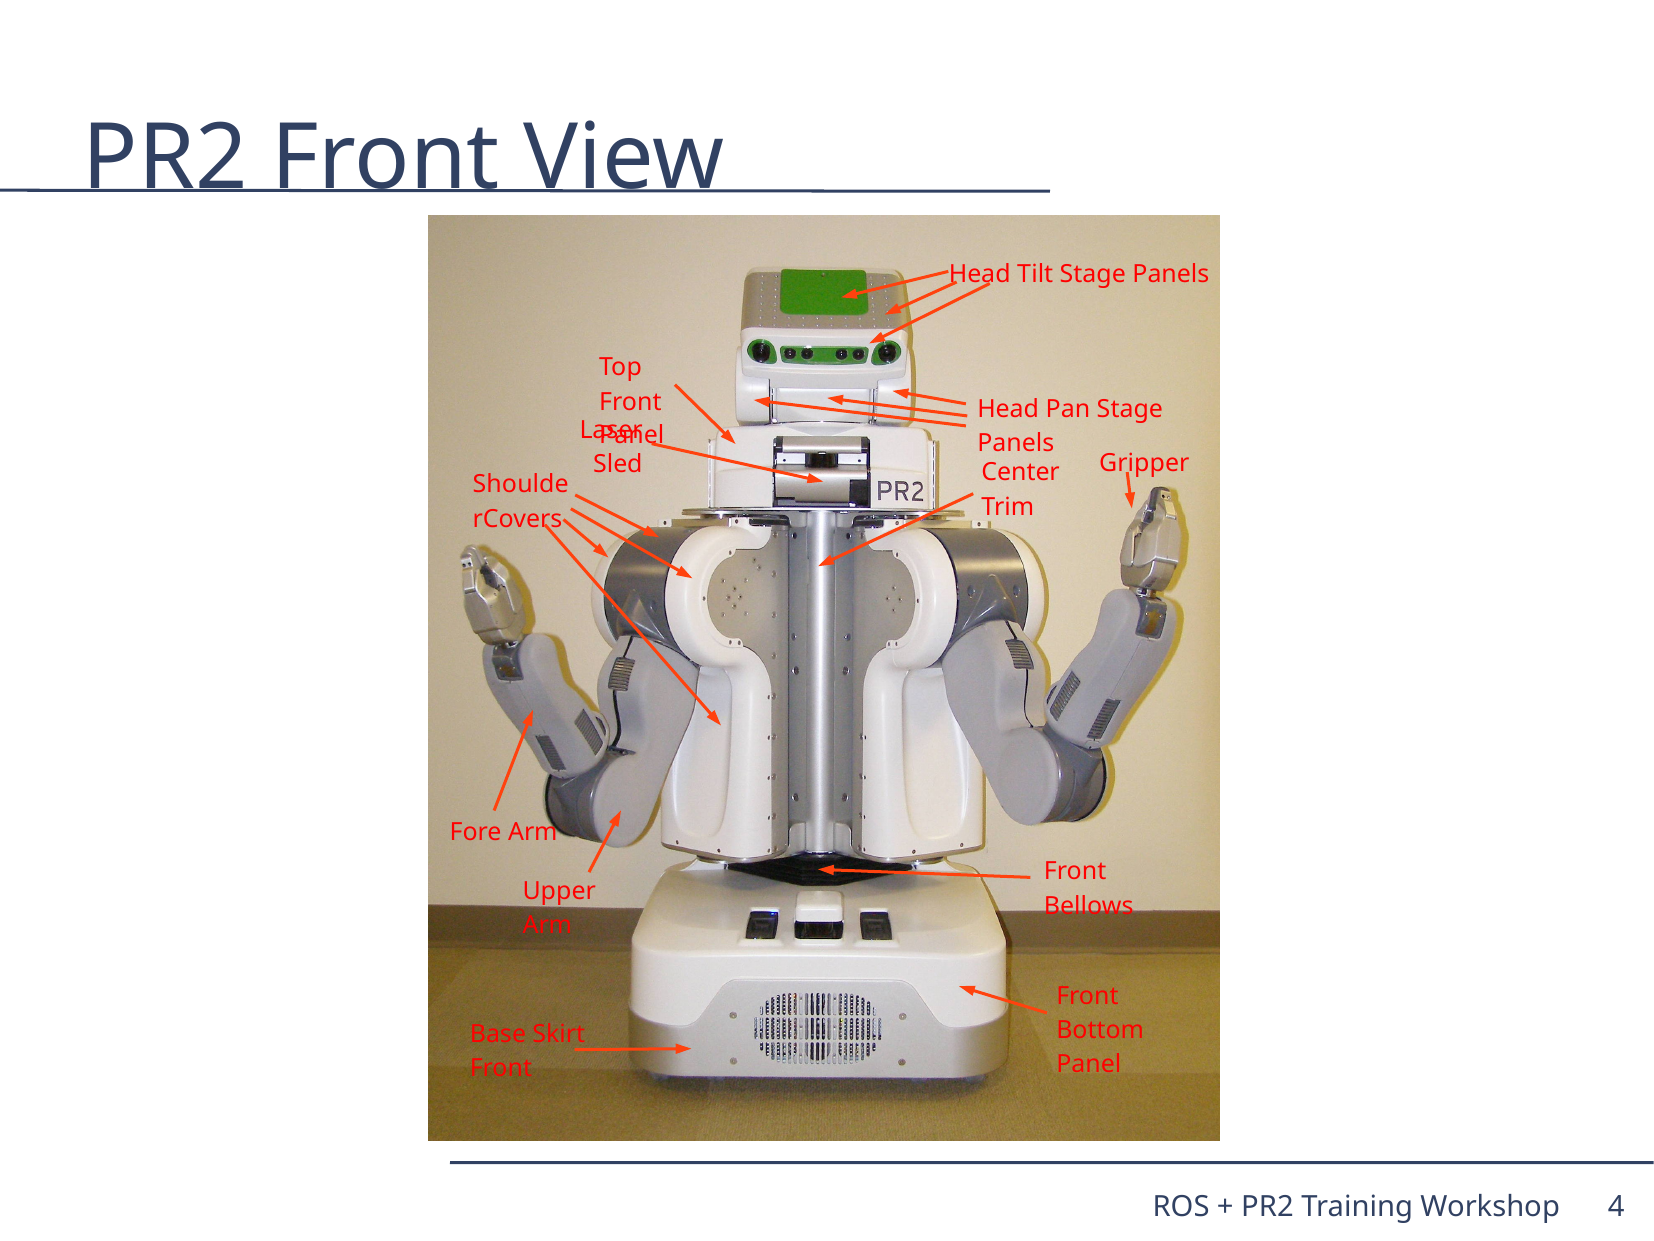

# PR2 Front View
Head Tilt Stage Panels
Top Front Panel
Head Pan Stage Panels
Laser Sled
Gripper
Center Trim
ShoulderCovers
Fore Arm
Front Bellows
Upper Arm
Front Bottom Panel
Base Skirt Front